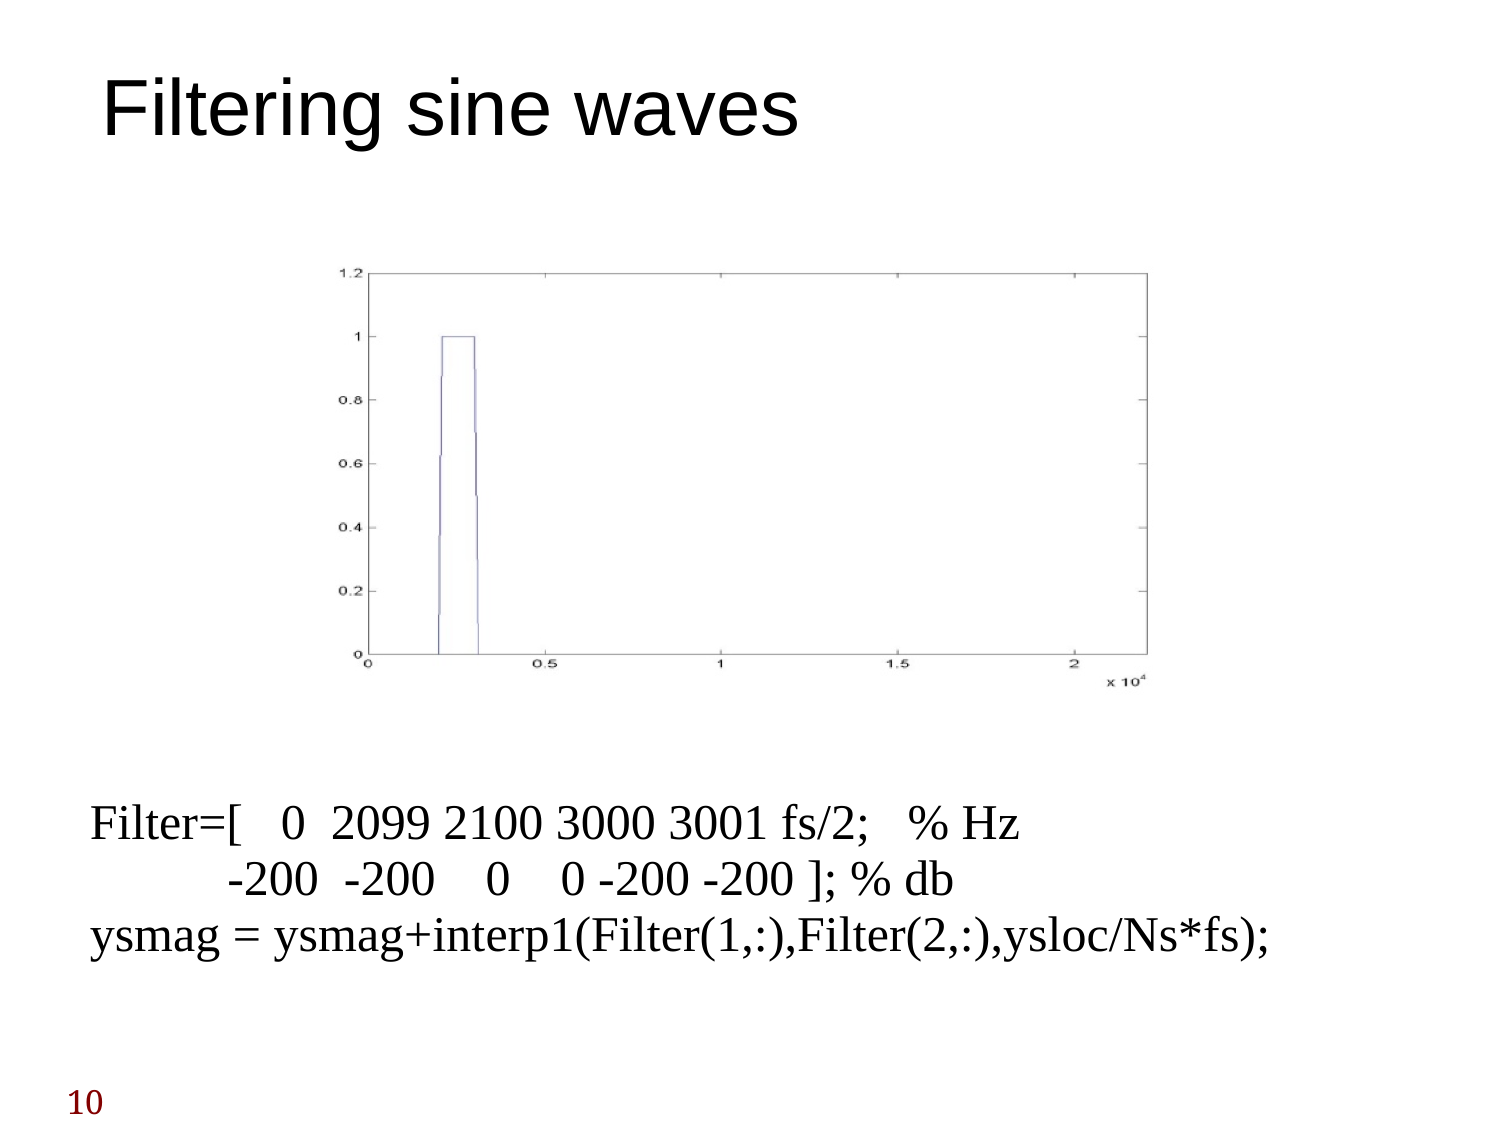

# Filtering sine waves
Filter=[ 0 2099 2100 3000 3001 fs/2; % Hz
 -200 -200 0 0 -200 -200 ]; % db
ysmag = ysmag+interp1(Filter(1,:),Filter(2,:),ysloc/Ns*fs);
2